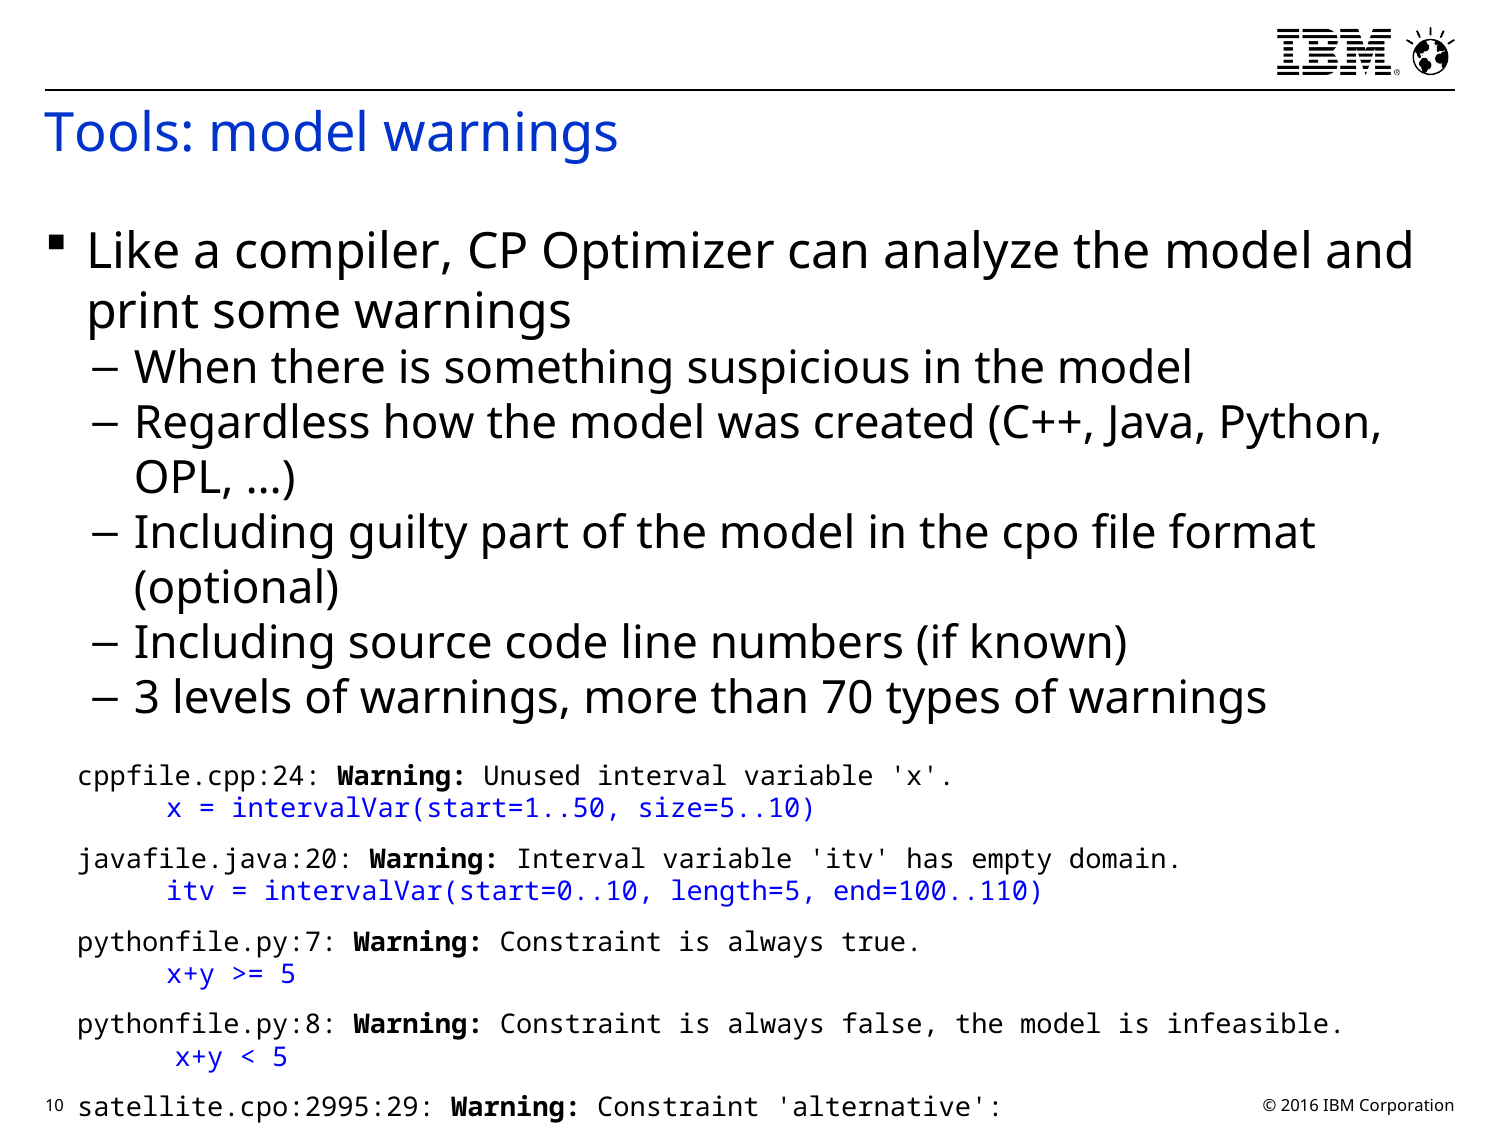

# Tools: model warnings
Like a compiler, CP Optimizer can analyze the model and print some warnings
When there is something suspicious in the model
Regardless how the model was created (C++, Java, Python, OPL, …)
Including guilty part of the model in the cpo file format (optional)
Including source code line numbers (if known)
3 levels of warnings, more than 70 types of warnings
 cppfile.cpp:24: Warning: Unused interval variable 'x'.
 	x = intervalVar(start=1..50, size=5..10)
 javafile.java:20: Warning: Interval variable 'itv' has empty domain.
 	itv = intervalVar(start=0..10, length=5, end=100..110)
 pythonfile.py:7: Warning: Constraint is always true.
 	x+y >= 5
 pythonfile.py:8: Warning: Constraint is always false, the model is infeasible.
 x+y < 5
 satellite.cpo:2995:29: Warning: Constraint 'alternative':
 		 there is only one alternative interval variable.
 	alternative("task(1)", ["opp({1,1,62})"], 1)
10